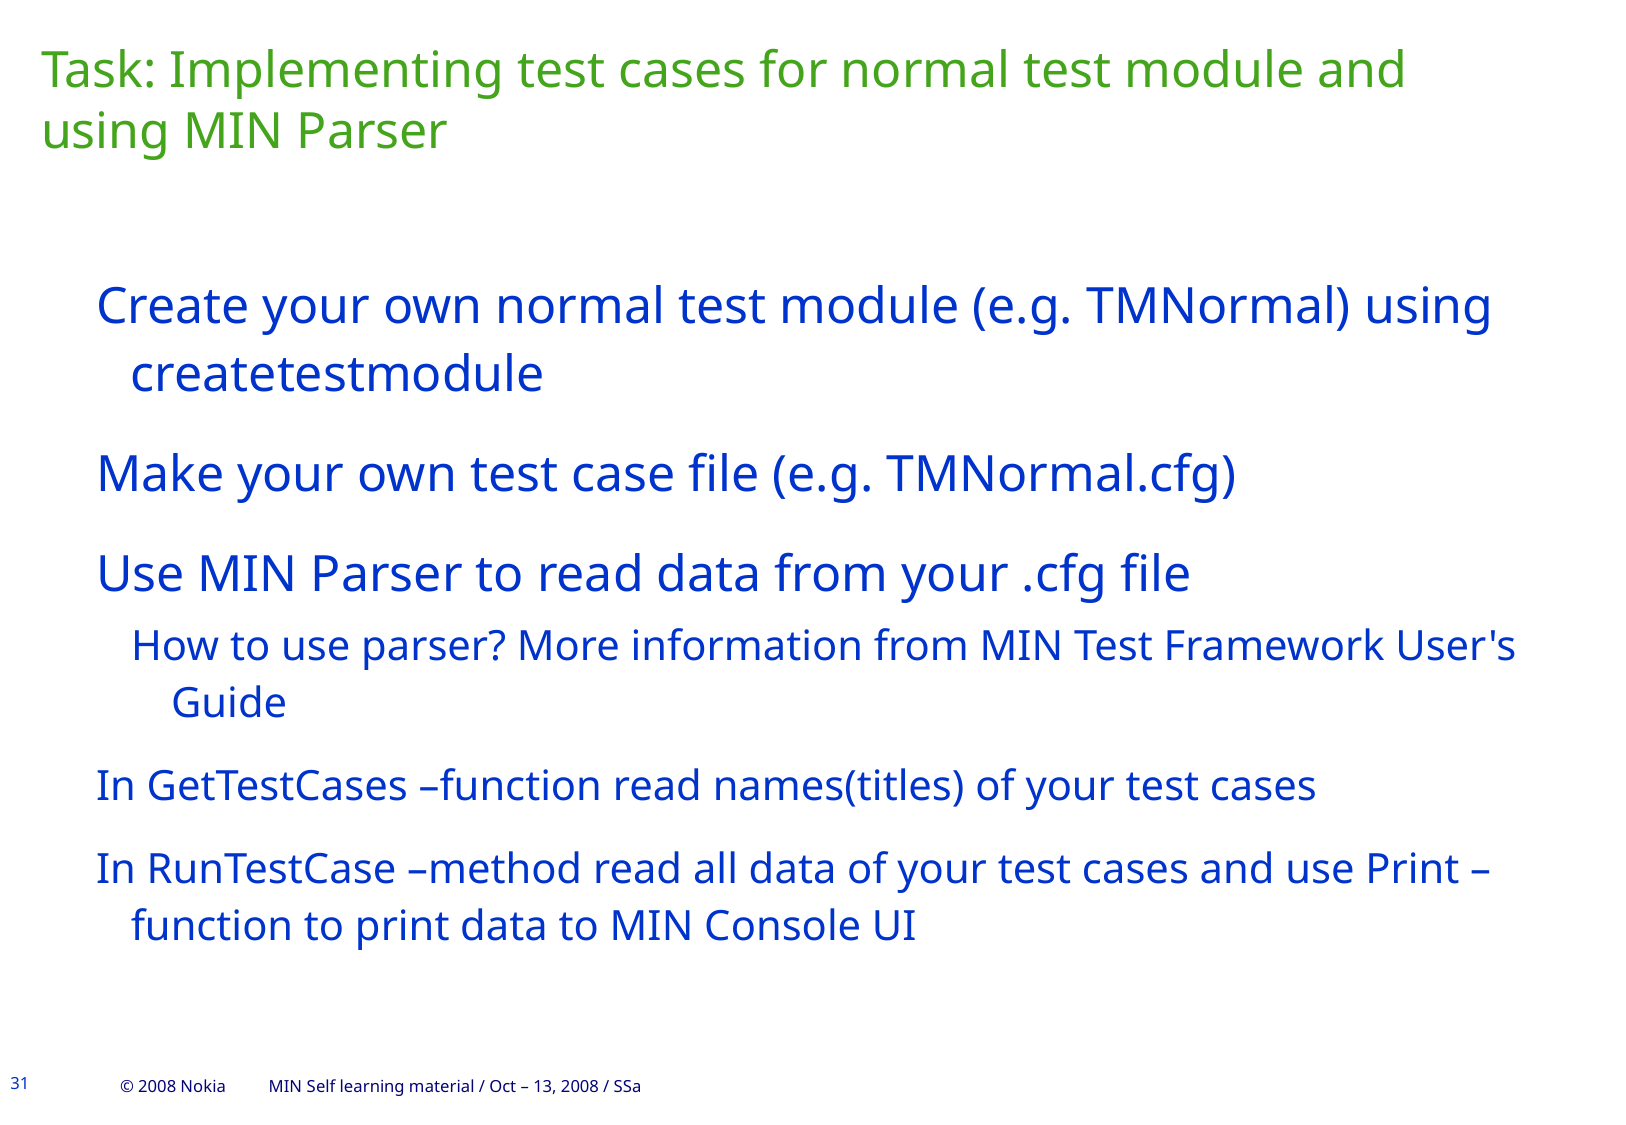

# Task: Implementing test cases for normal test module and using MIN Parser
Create your own normal test module (e.g. TMNormal) using createtestmodule
Make your own test case file (e.g. TMNormal.cfg)
Use MIN Parser to read data from your .cfg file
How to use parser? More information from MIN Test Framework User's Guide
In GetTestCases –function read names(titles) of your test cases
In RunTestCase –method read all data of your test cases and use Print –function to print data to MIN Console UI